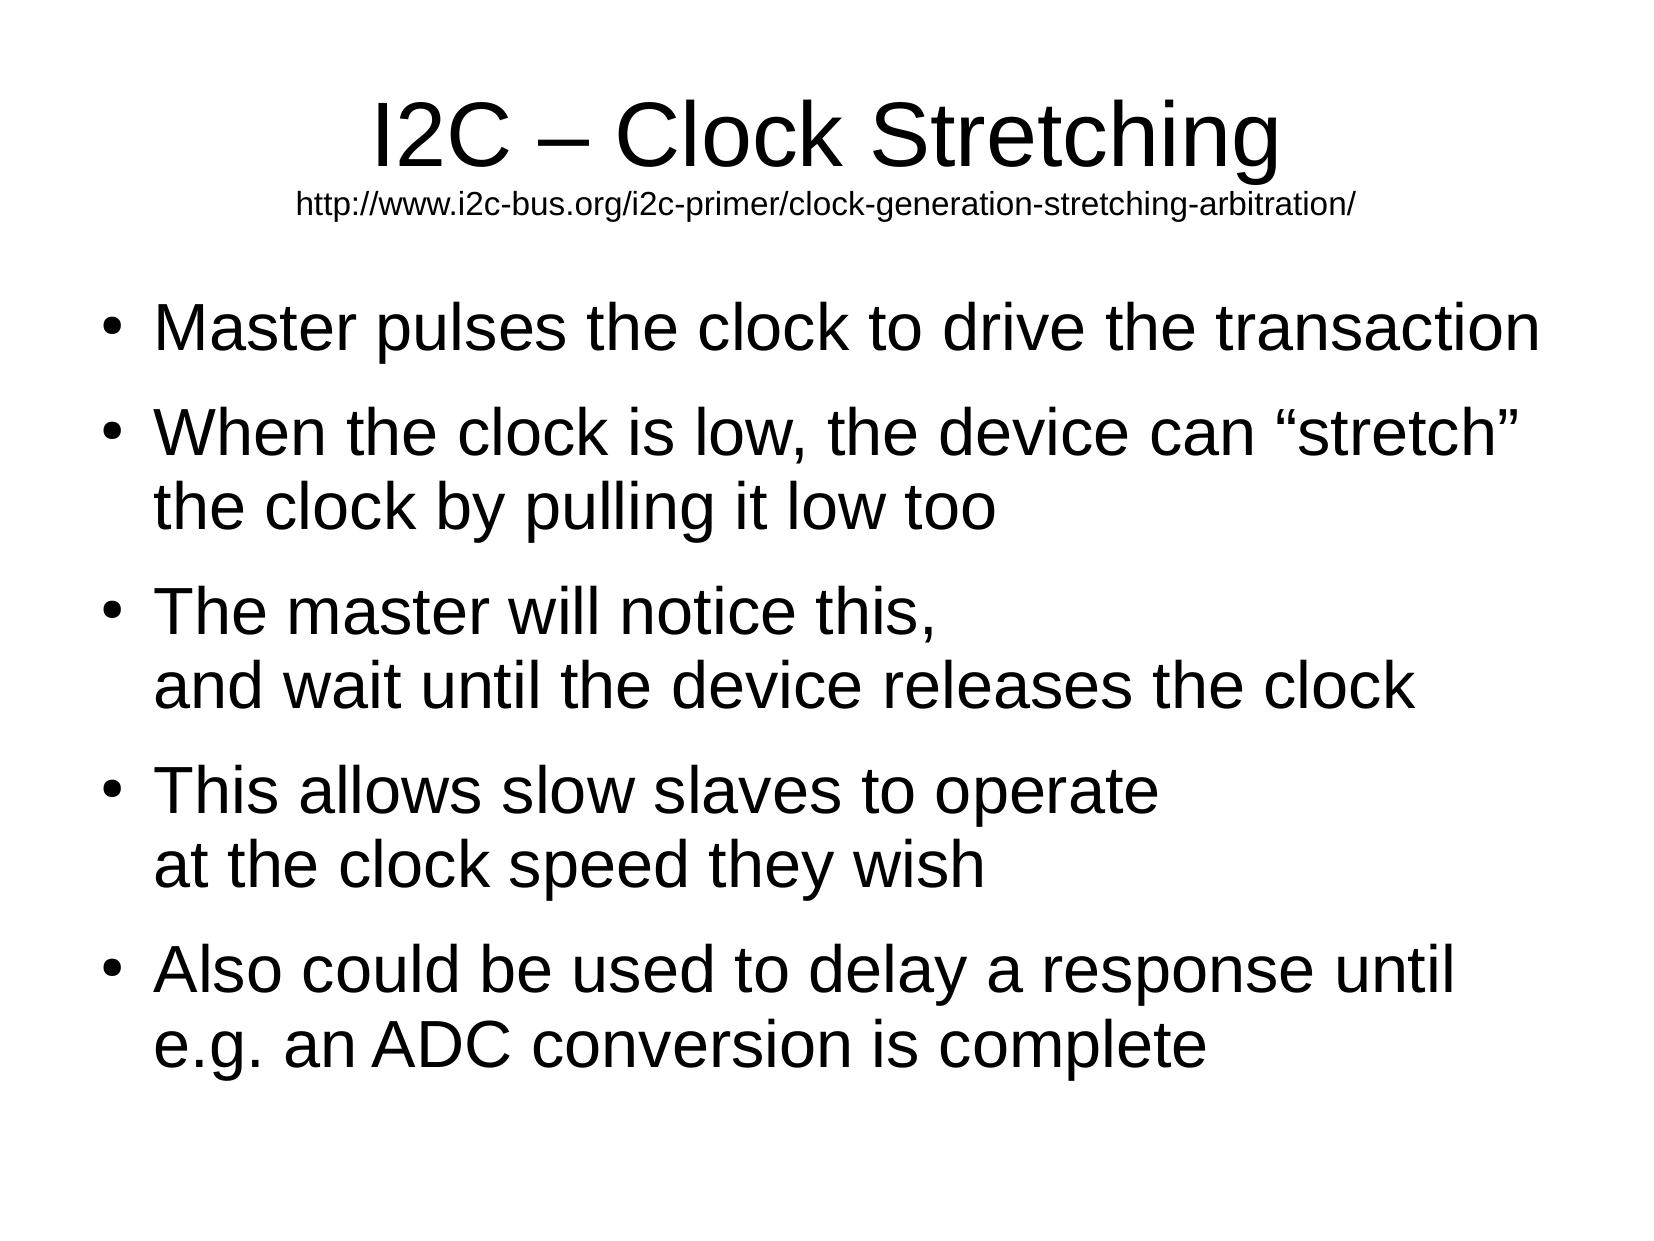

# I2C – Clock Stretching http://www.i2c-bus.org/i2c-primer/clock-generation-stretching-arbitration/
Master pulses the clock to drive the transaction
When the clock is low, the device can “stretch” the clock by pulling it low too
The master will notice this,
and wait until the device releases the clock
This allows slow slaves to operate
at the clock speed they wish
Also could be used to delay a response until e.g. an ADC conversion is complete